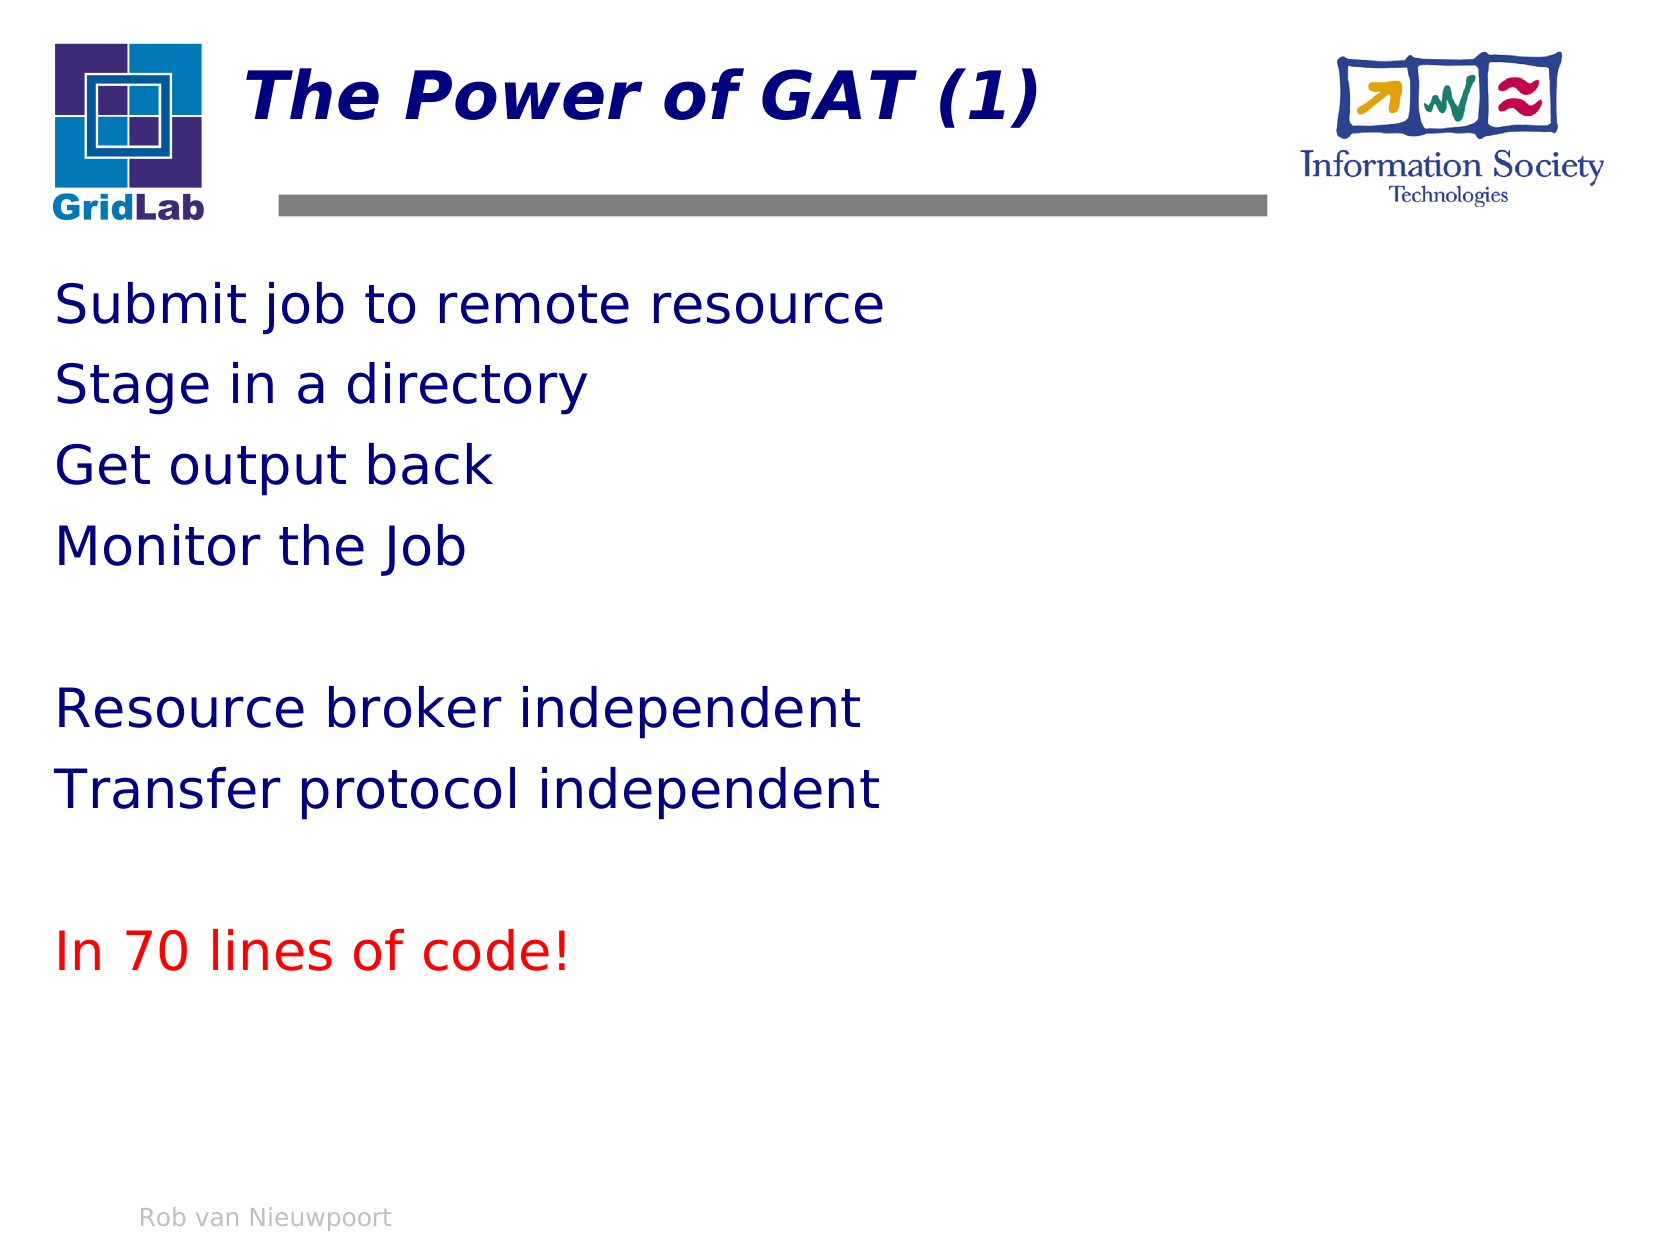

# The Power of GAT (1)
Submit job to remote resource
Stage in a directory
Get output back
Monitor the Job
Resource broker independent
Transfer protocol independent
In 70 lines of code!